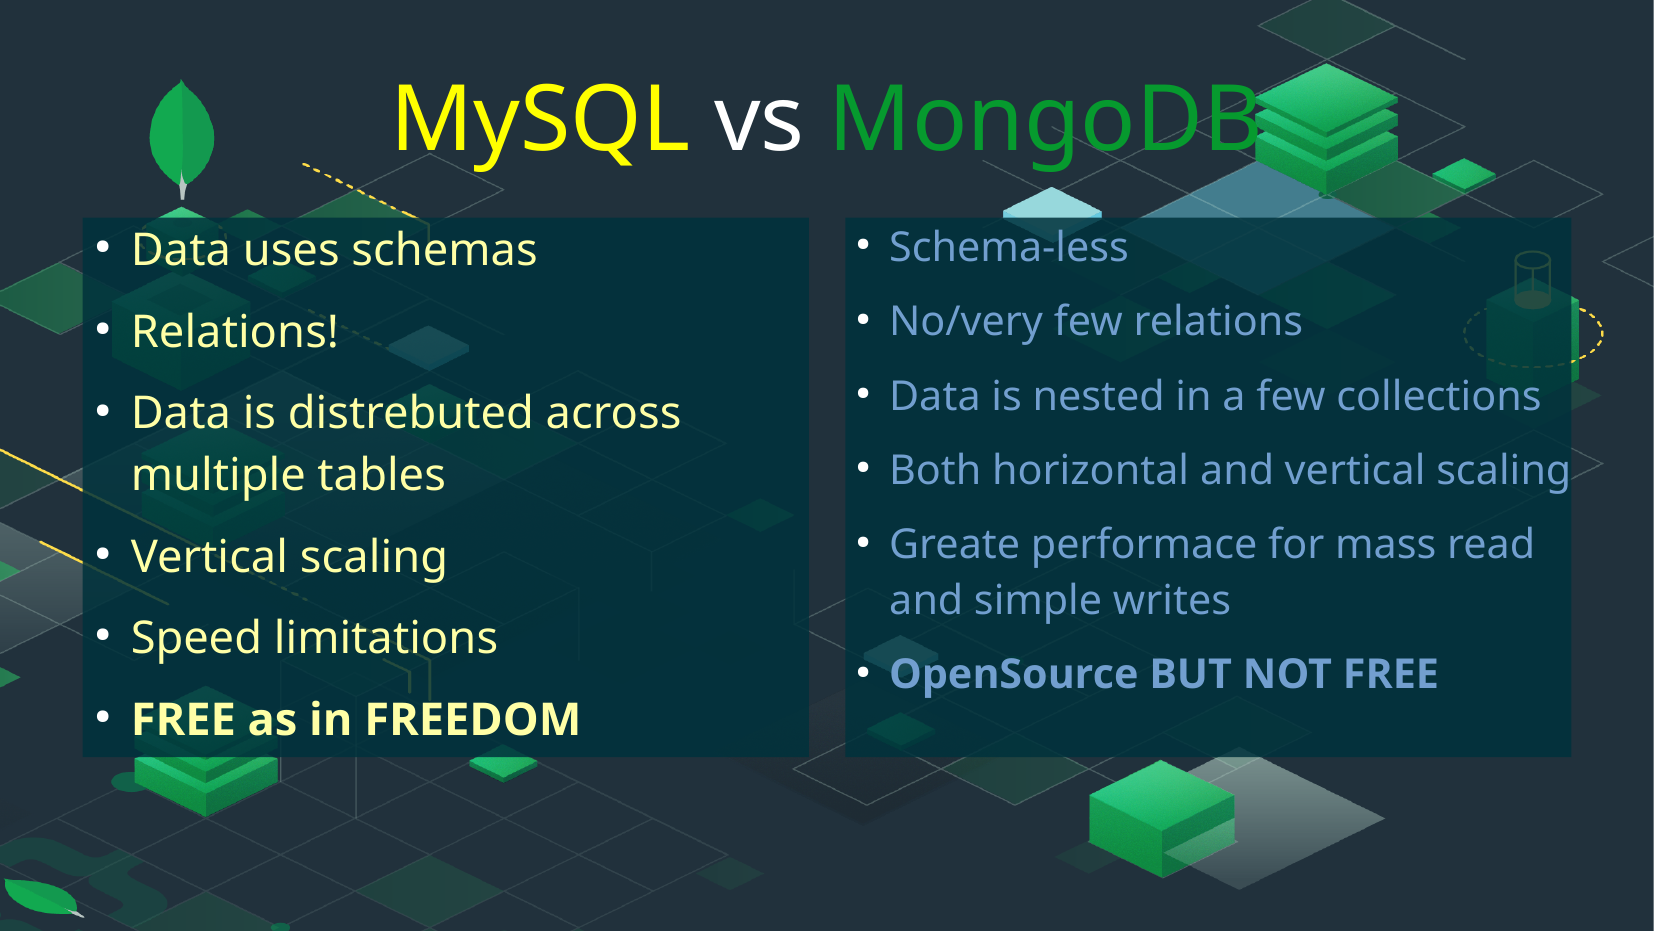

# MySQL vs MongoDB
Data uses schemas
Relations!
Data is distrebuted across multiple tables
Vertical scaling
Speed limitations
FREE as in FREEDOM
Schema-less
No/very few relations
Data is nested in a few collections
Both horizontal and vertical scaling
Greate performace for mass read and simple writes
OpenSource BUT NOT FREE